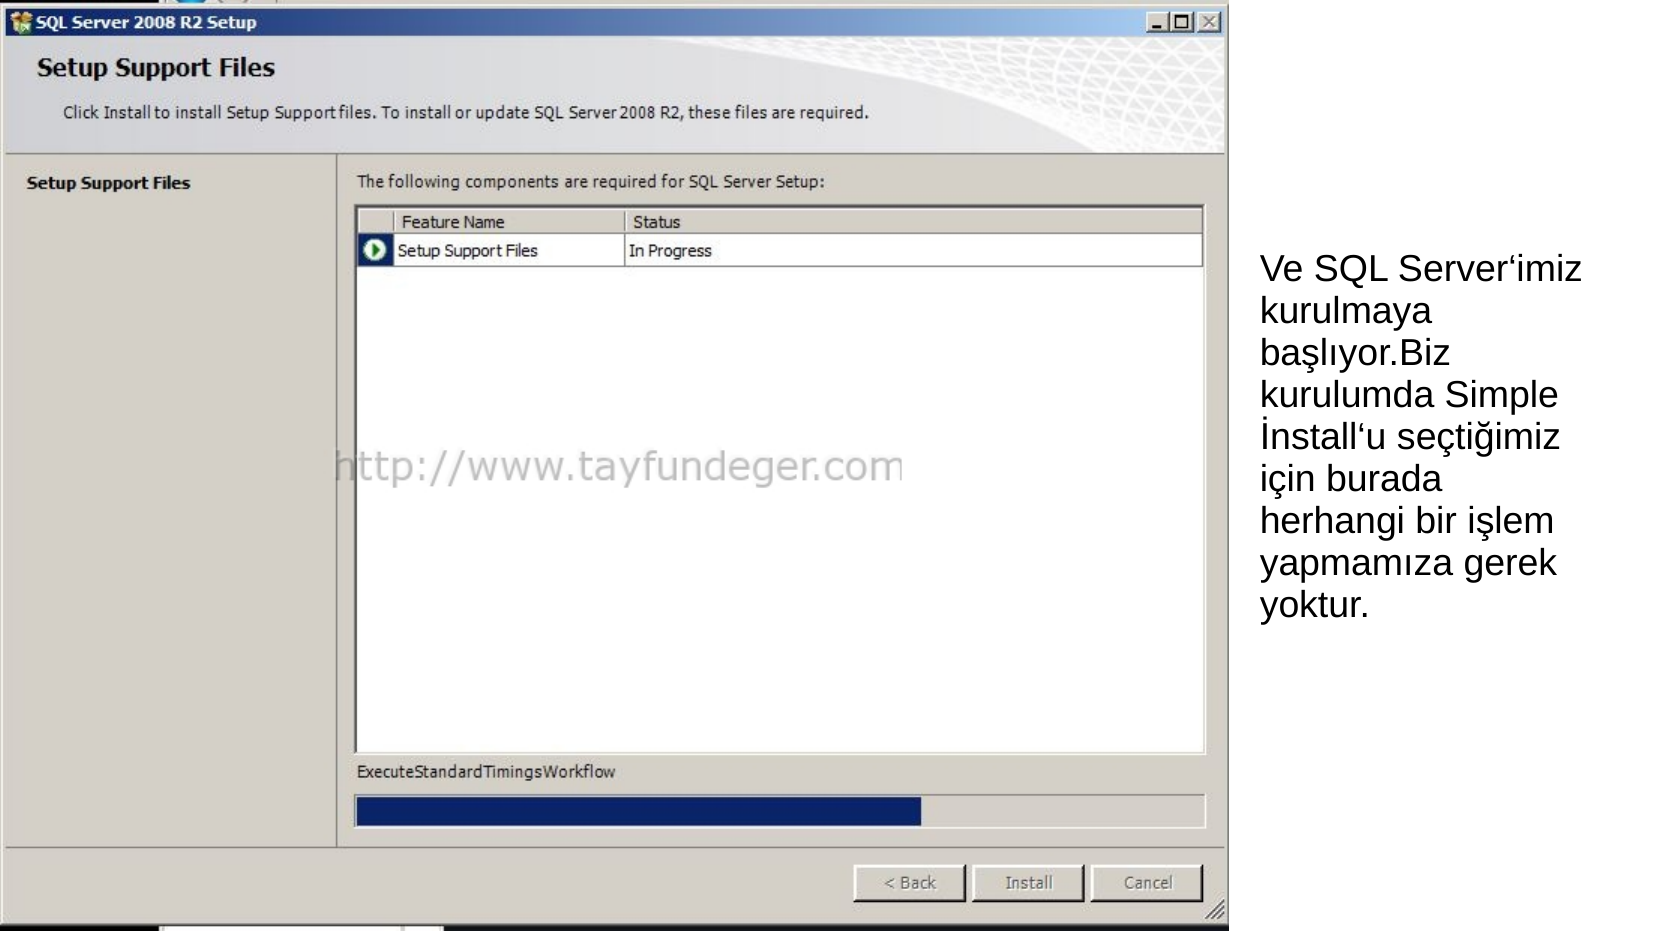

Ve SQL Server‘imiz kurulmaya başlıyor.Biz kurulumda Simple İnstall‘u seçtiğimiz için burada herhangi bir işlem yapmamıza gerek yoktur.